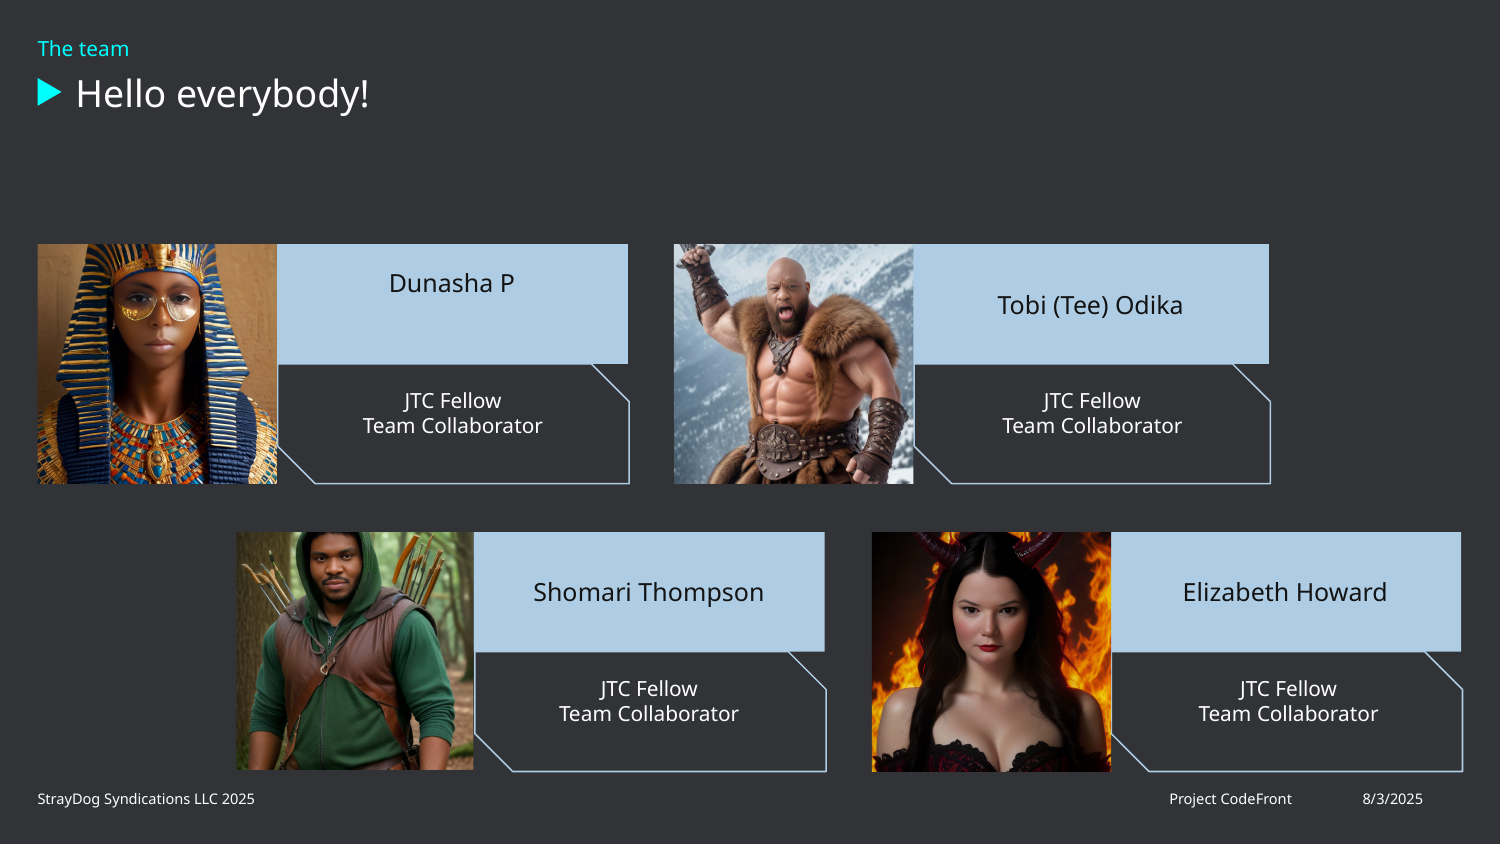

The team
Dunasha P
# Hello everybody!
Tobi (Tee) Odika
JTC Fellow
Team Collaborator
JTC Fellow
Team Collaborator
Shomari Thompson
Elizabeth Howard
JTC Fellow
Team Collaborator
JTC Fellow
Team Collaborator
StrayDog Syndications LLC 2025
Project CodeFront
8/3/2025